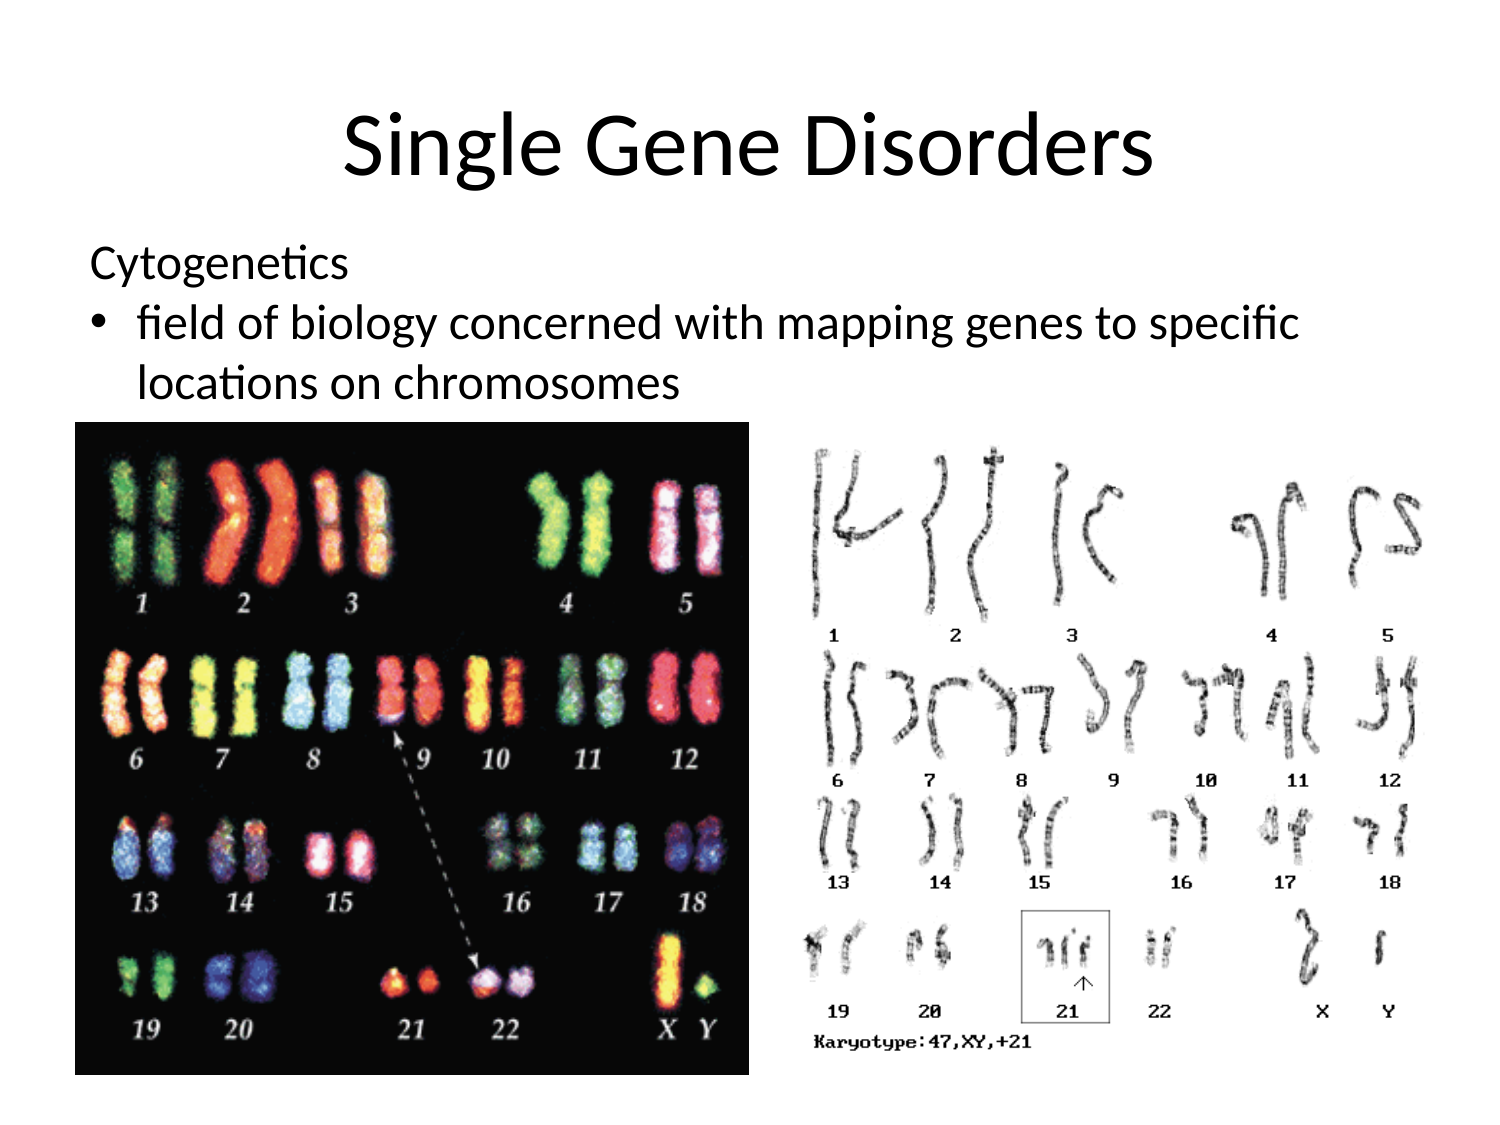

# Single Gene Disorders
Cytogenetics
field of biology concerned with mapping genes to specific locations on chromosomes